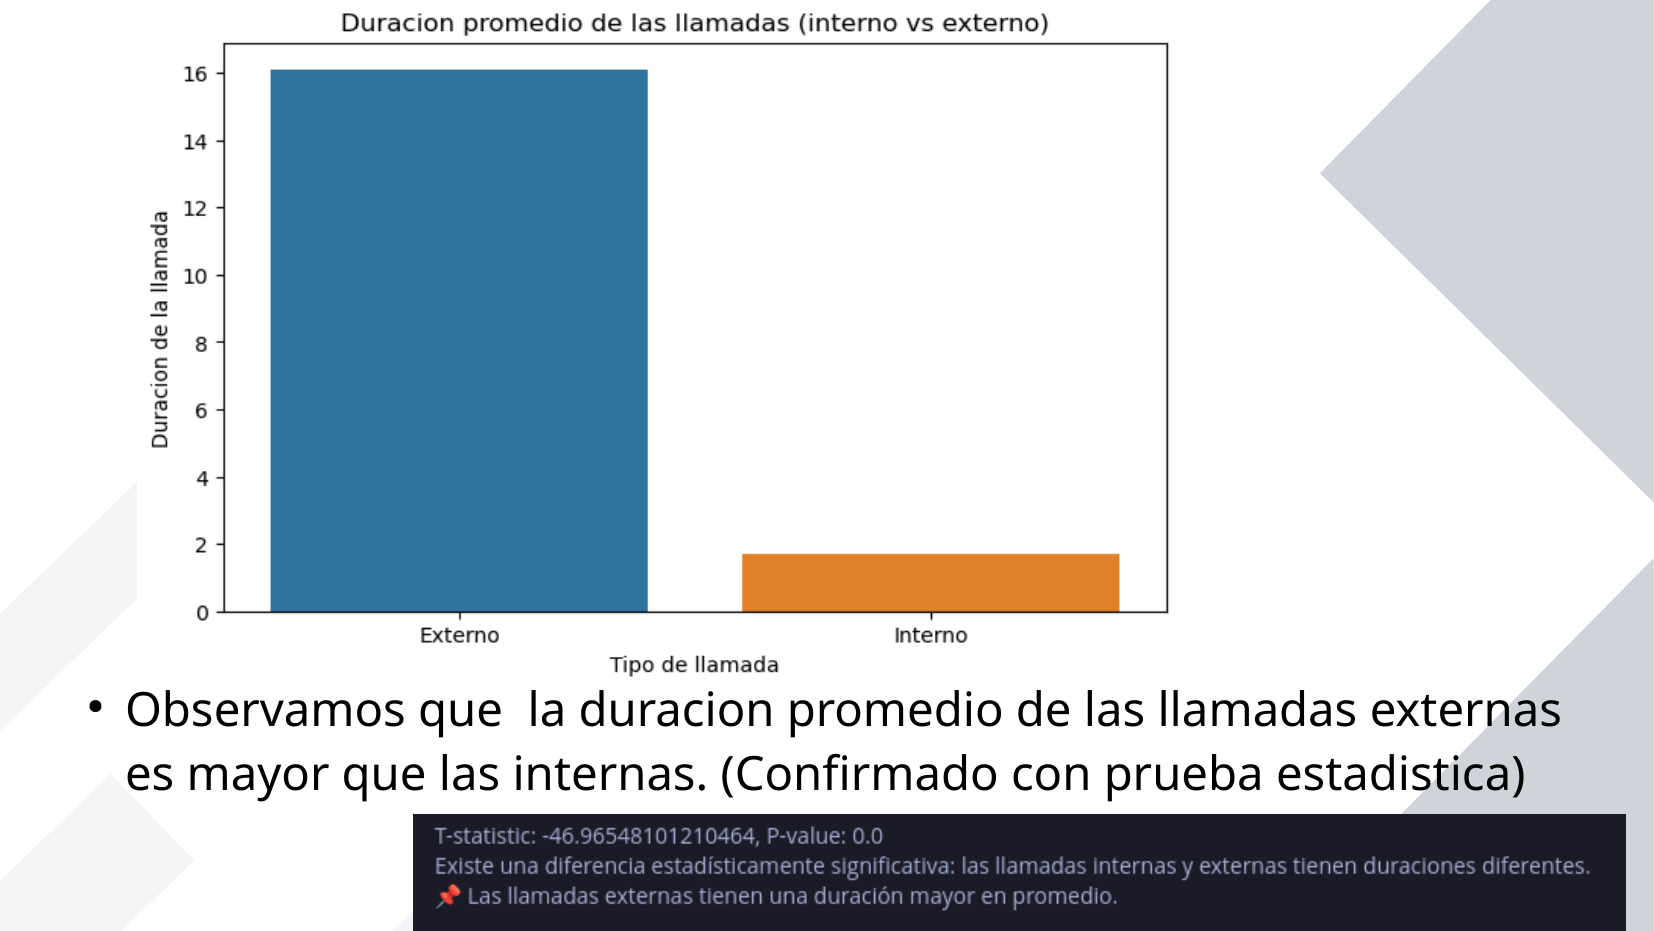

#
Observamos que la duracion promedio de las llamadas externas es mayor que las internas. (Confirmado con prueba estadistica)